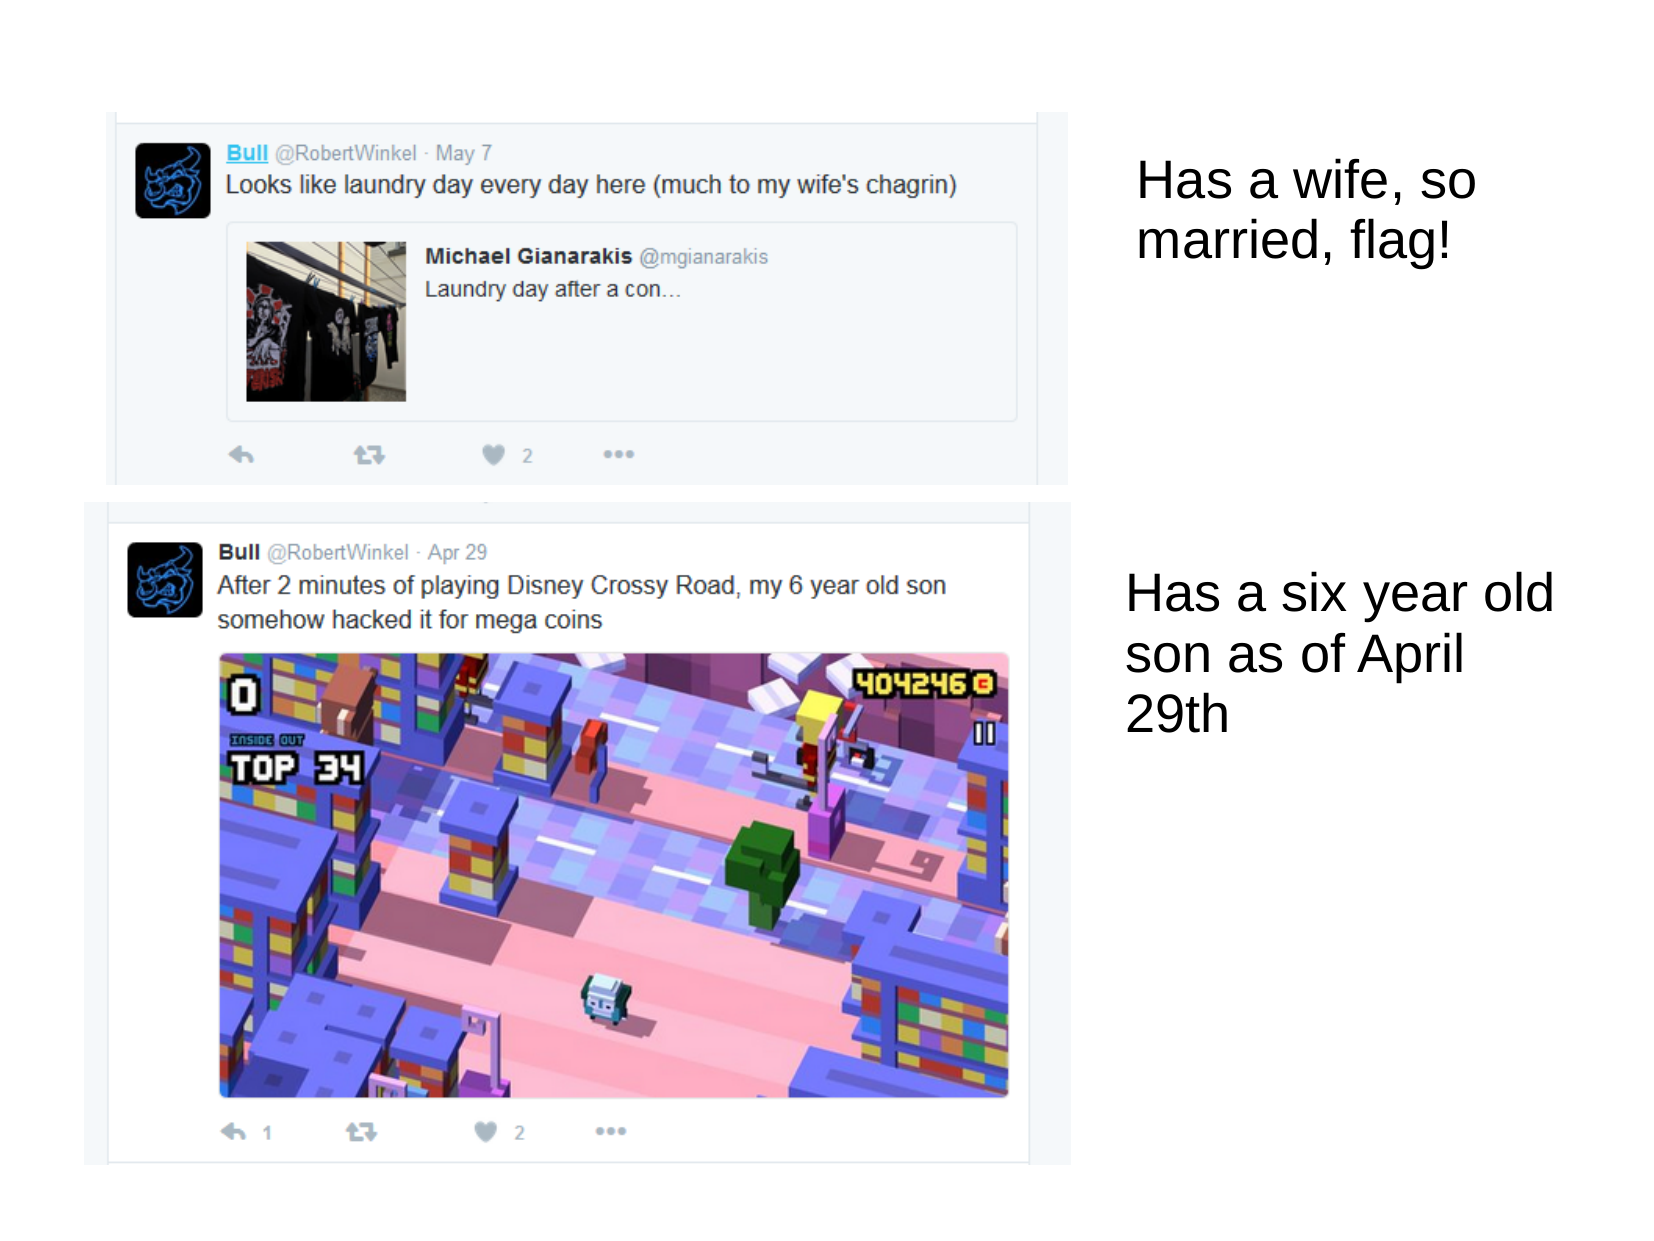

Has a wife, so married, flag!
Has a six year old son as of April 29th